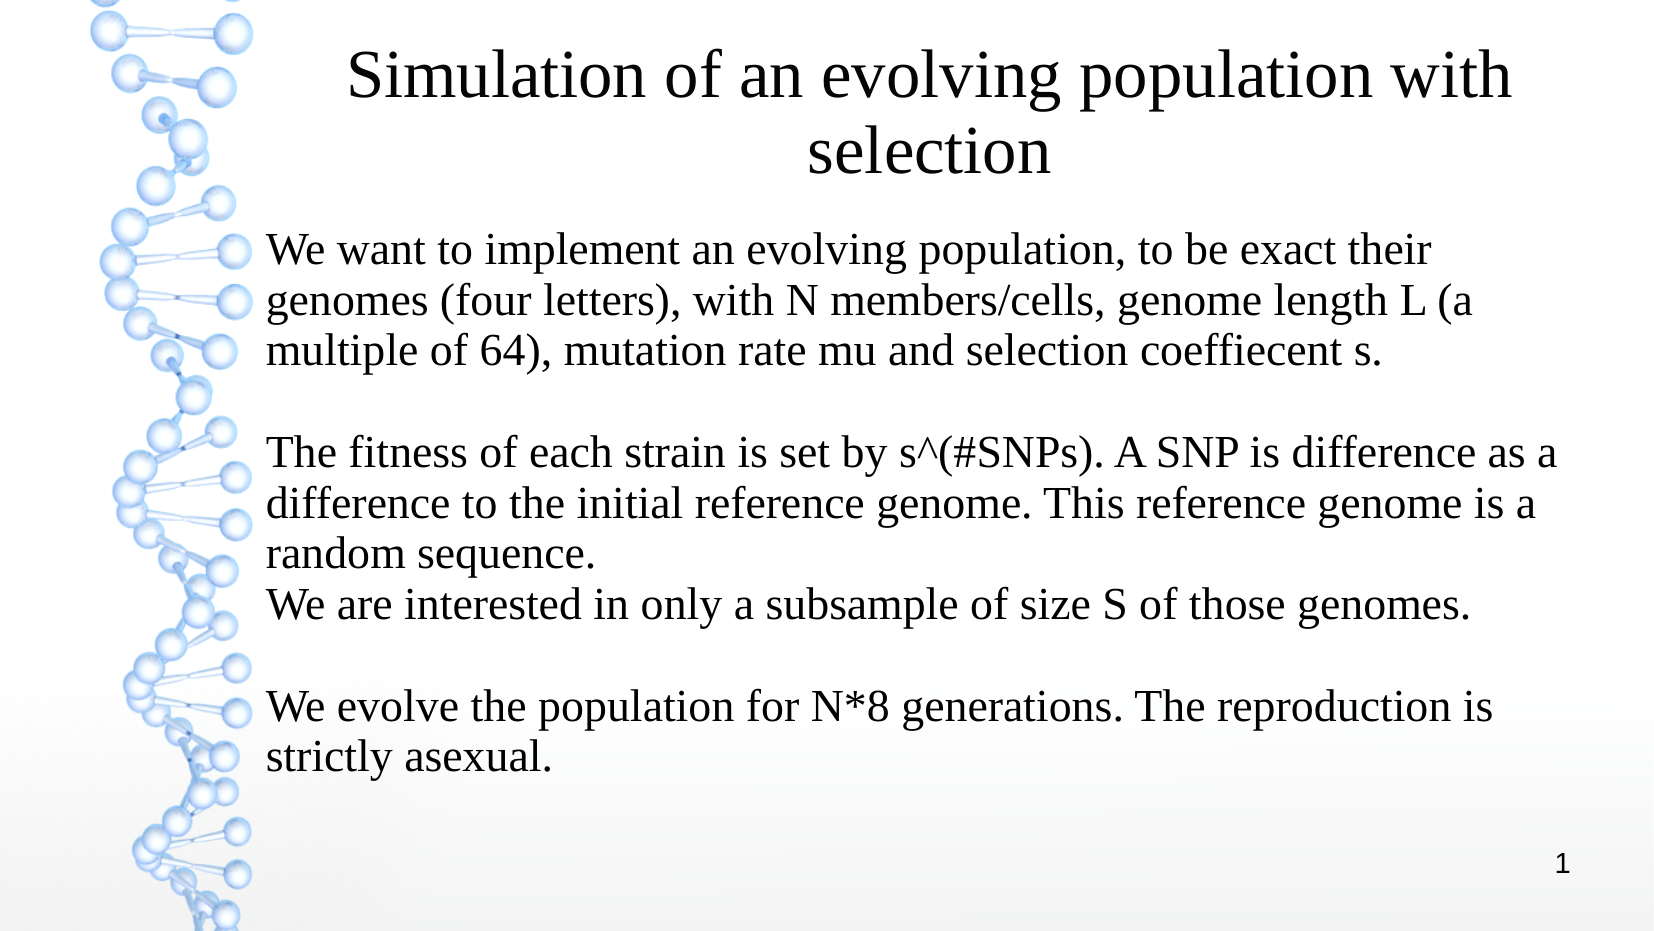

# Simulation of an evolving population with selection
We want to implement an evolving population, to be exact their genomes (four letters), with N members/cells, genome length L (a multiple of 64), mutation rate mu and selection coeffiecent s.
The fitness of each strain is set by s^(#SNPs). A SNP is difference as a difference to the initial reference genome. This reference genome is a random sequence.
We are interested in only a subsample of size S of those genomes.
We evolve the population for N*8 generations. The reproduction is strictly asexual.
1